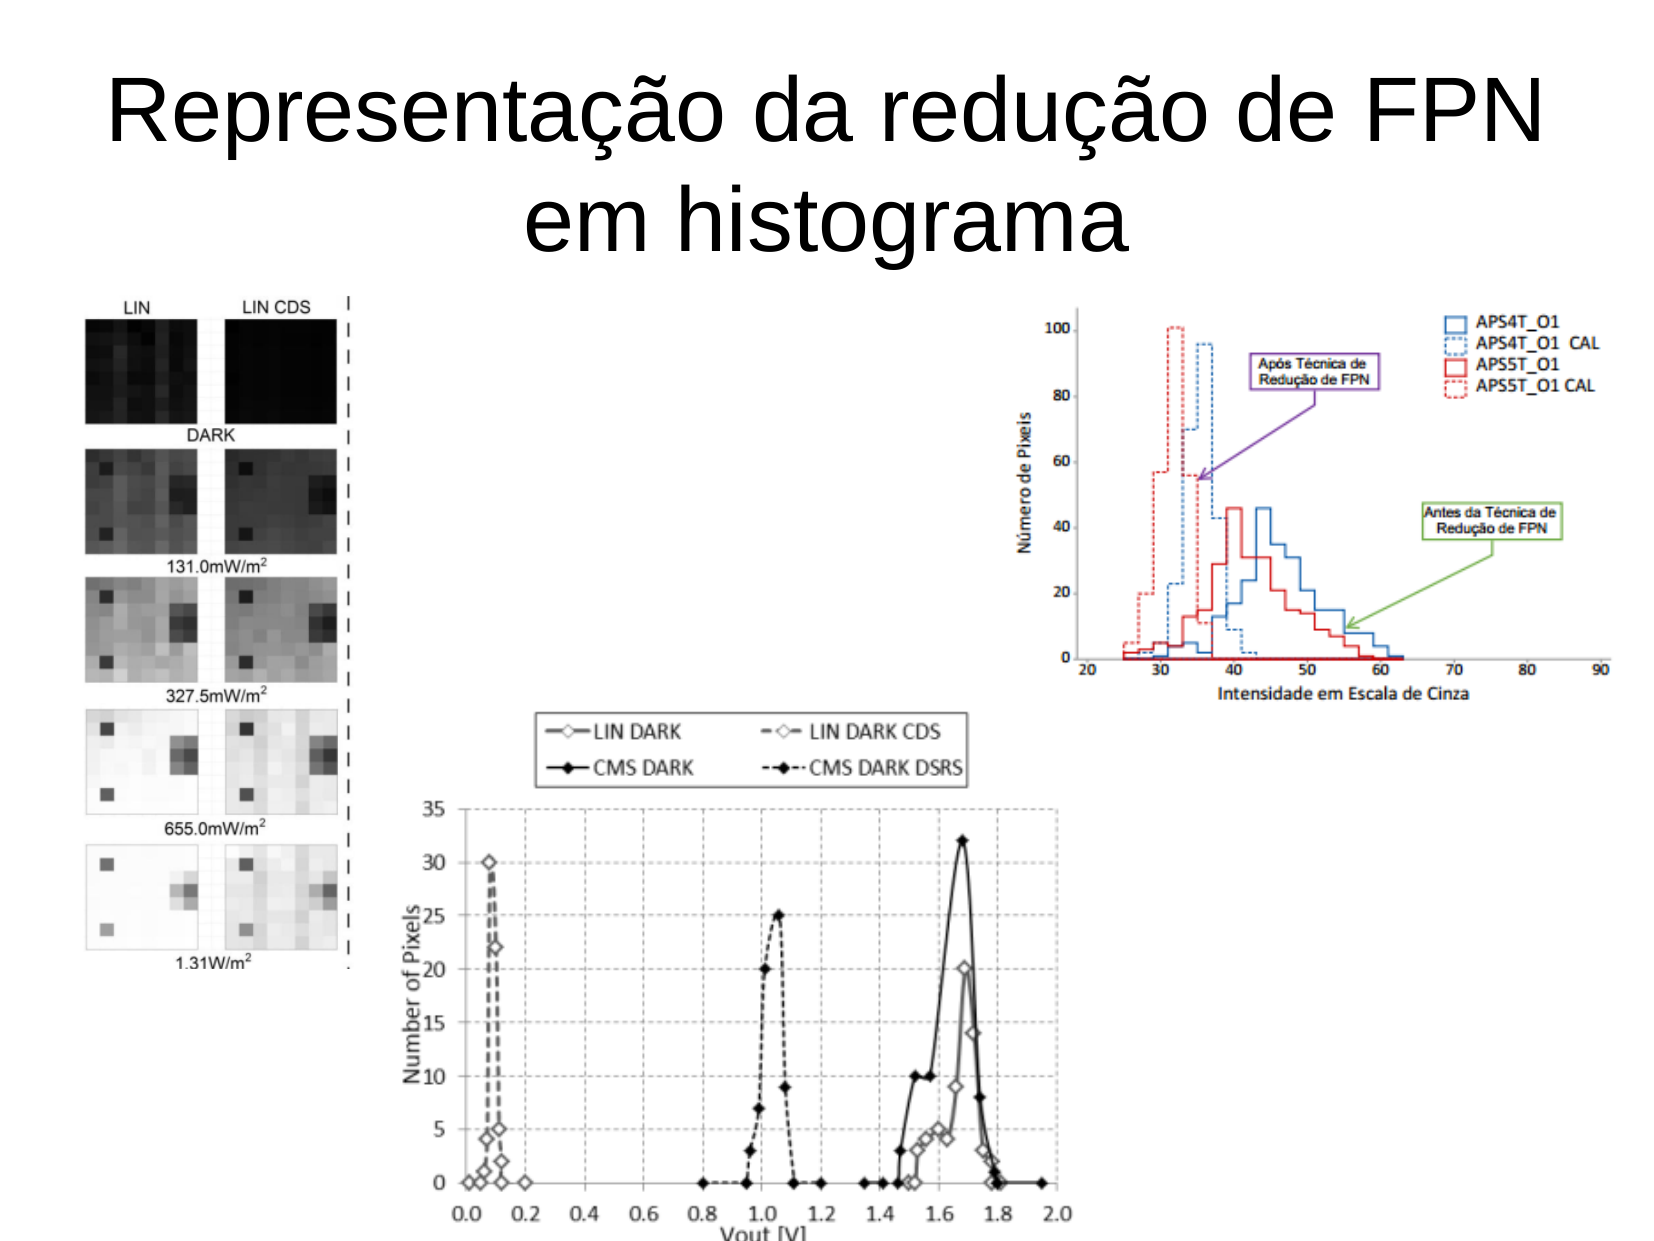

# Representação da redução de FPN em histograma